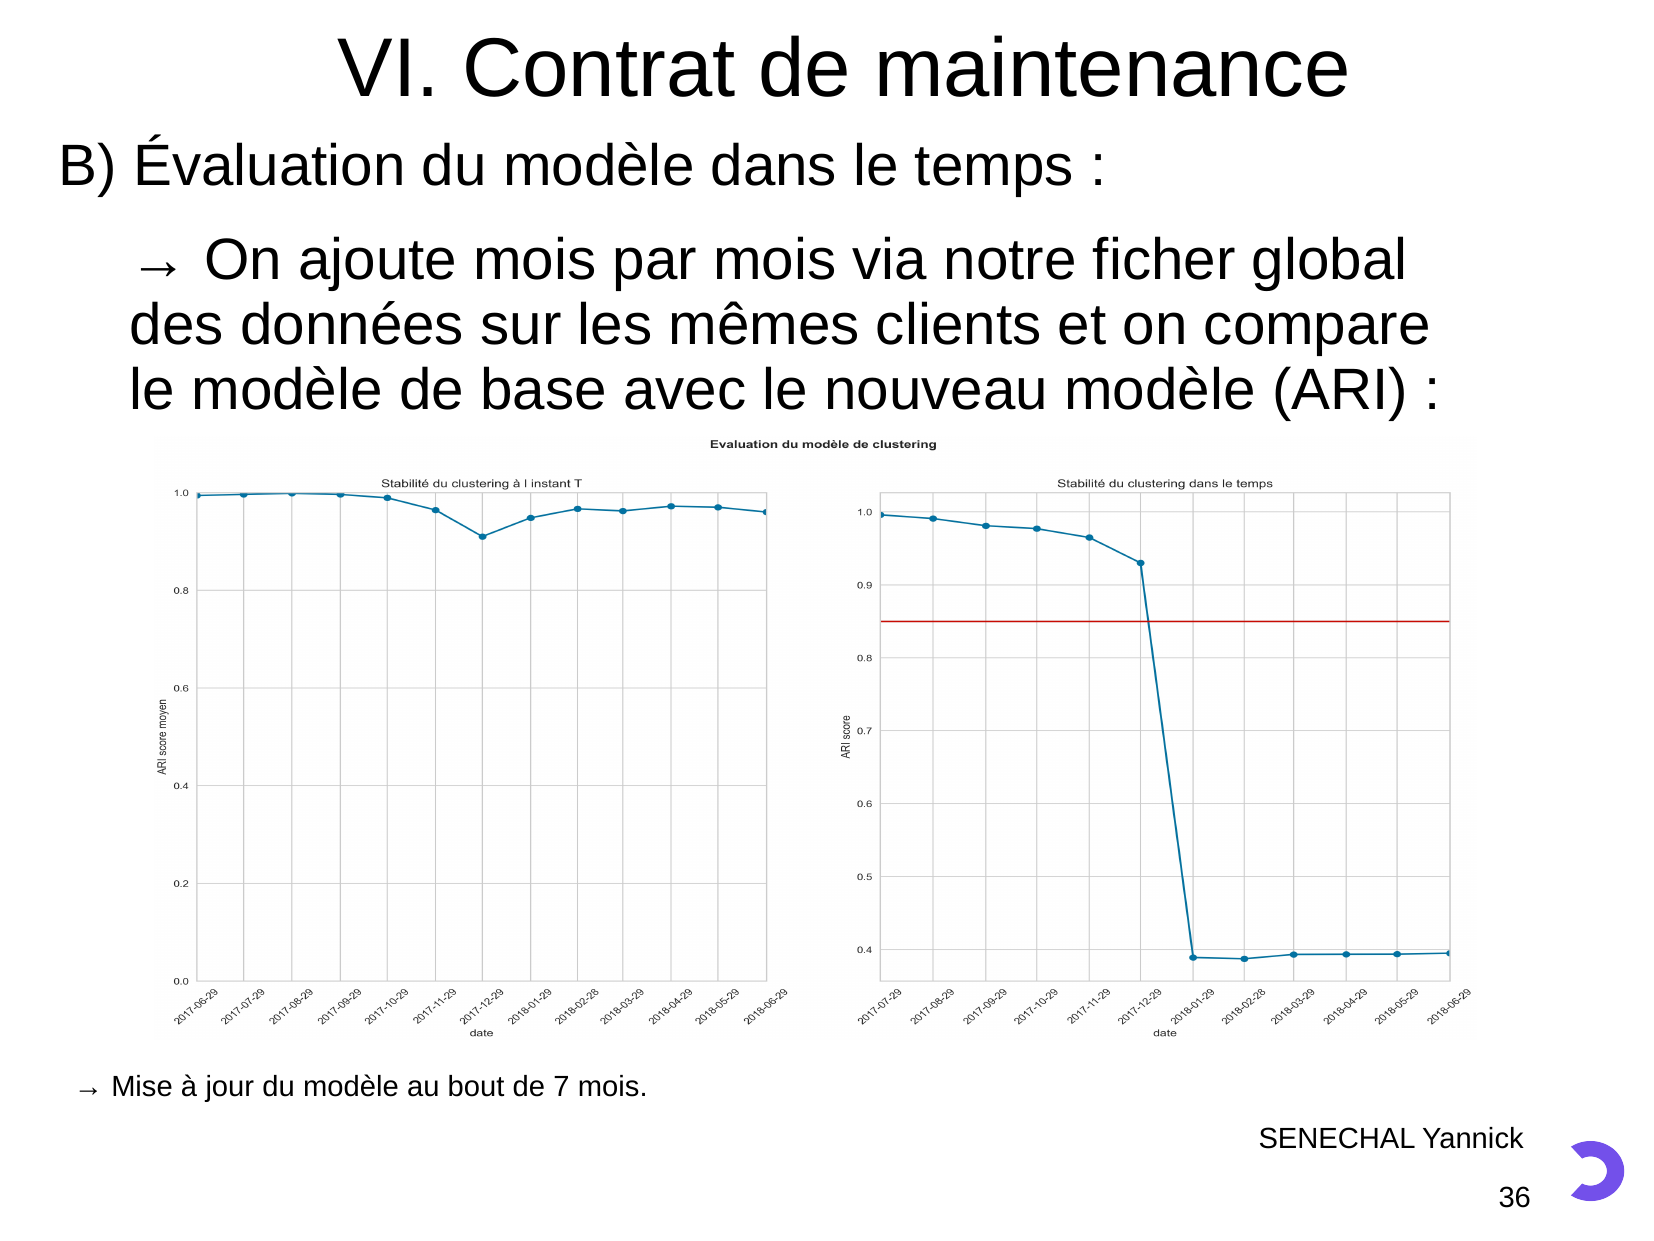

# VI. Contrat de maintenance
B) Évaluation du modèle dans le temps :
→ On ajoute mois par mois via notre ficher global des données sur les mêmes clients et on compare le modèle de base avec le nouveau modèle (ARI) :
→ Mise à jour du modèle au bout de 7 mois.
SENECHAL Yannick
36